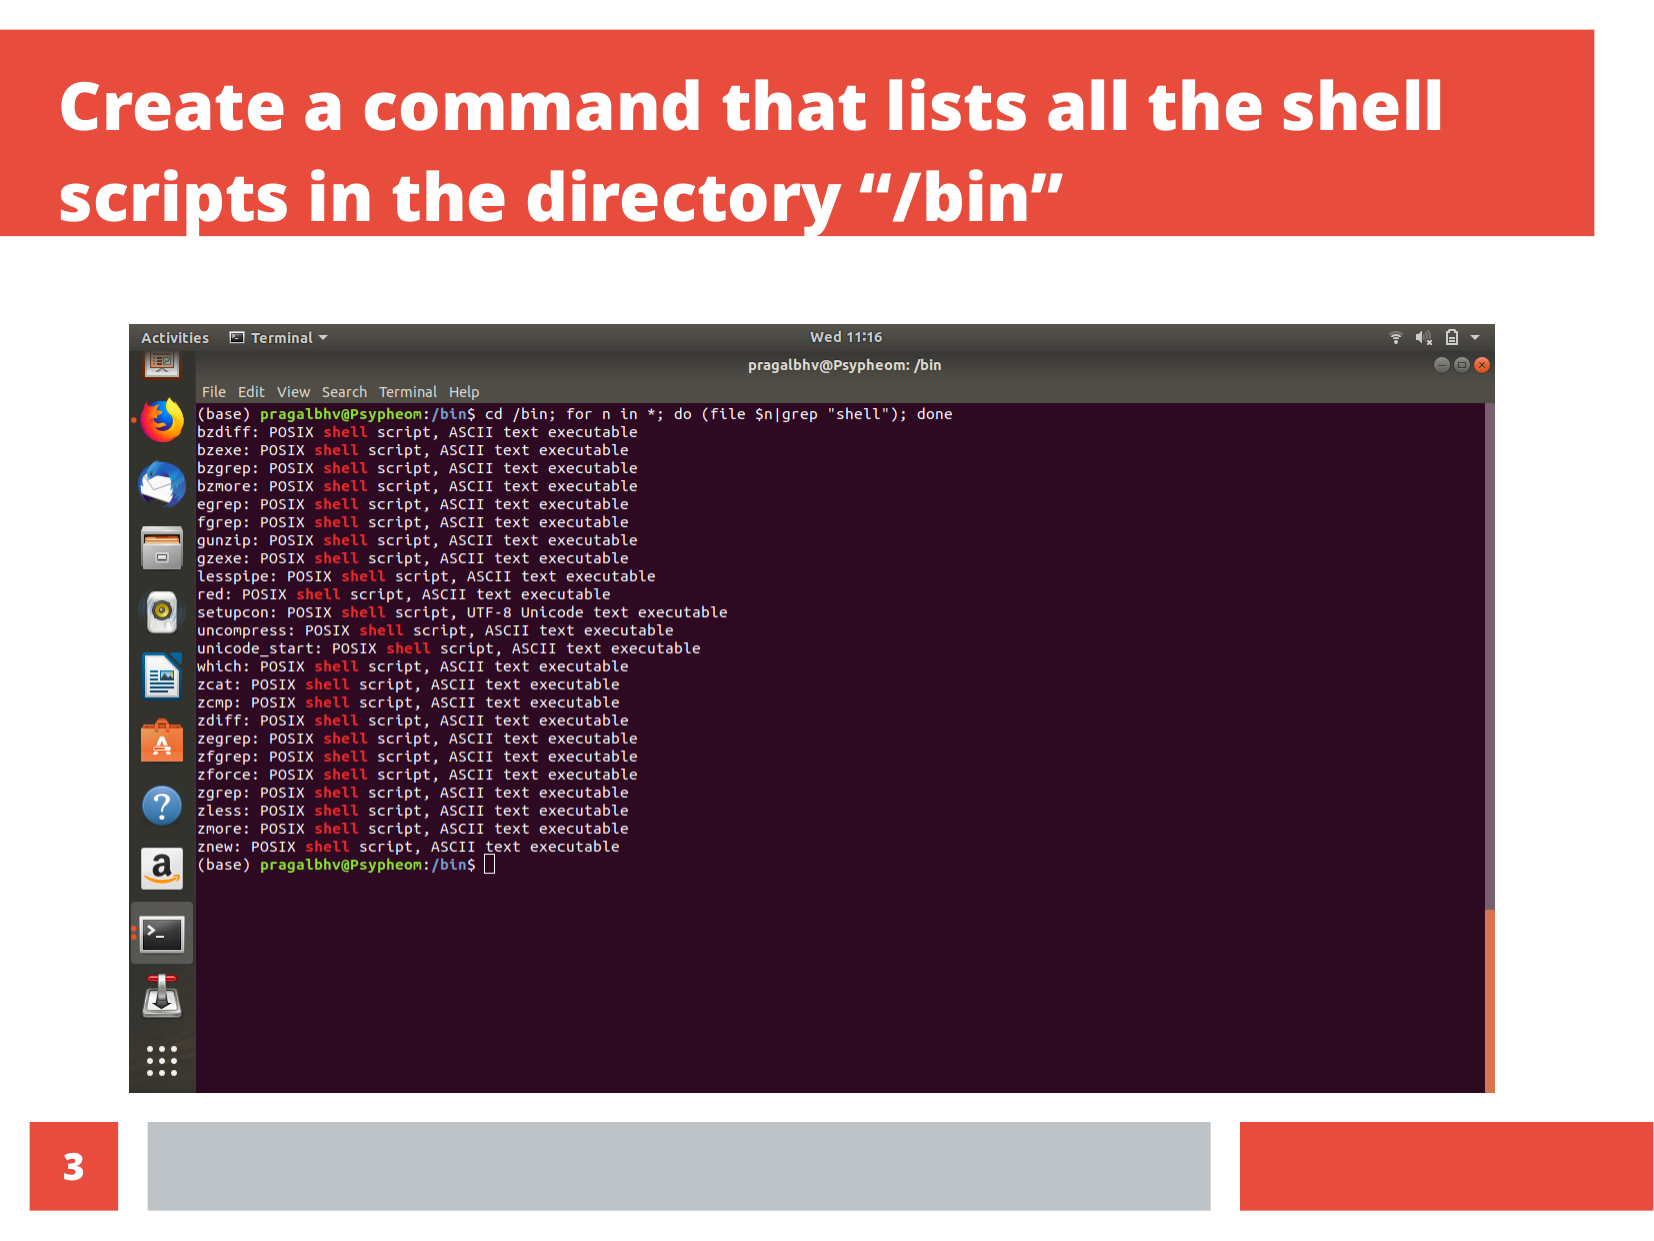

# Create a command that lists all the shell scripts in the directory “/bin”
3